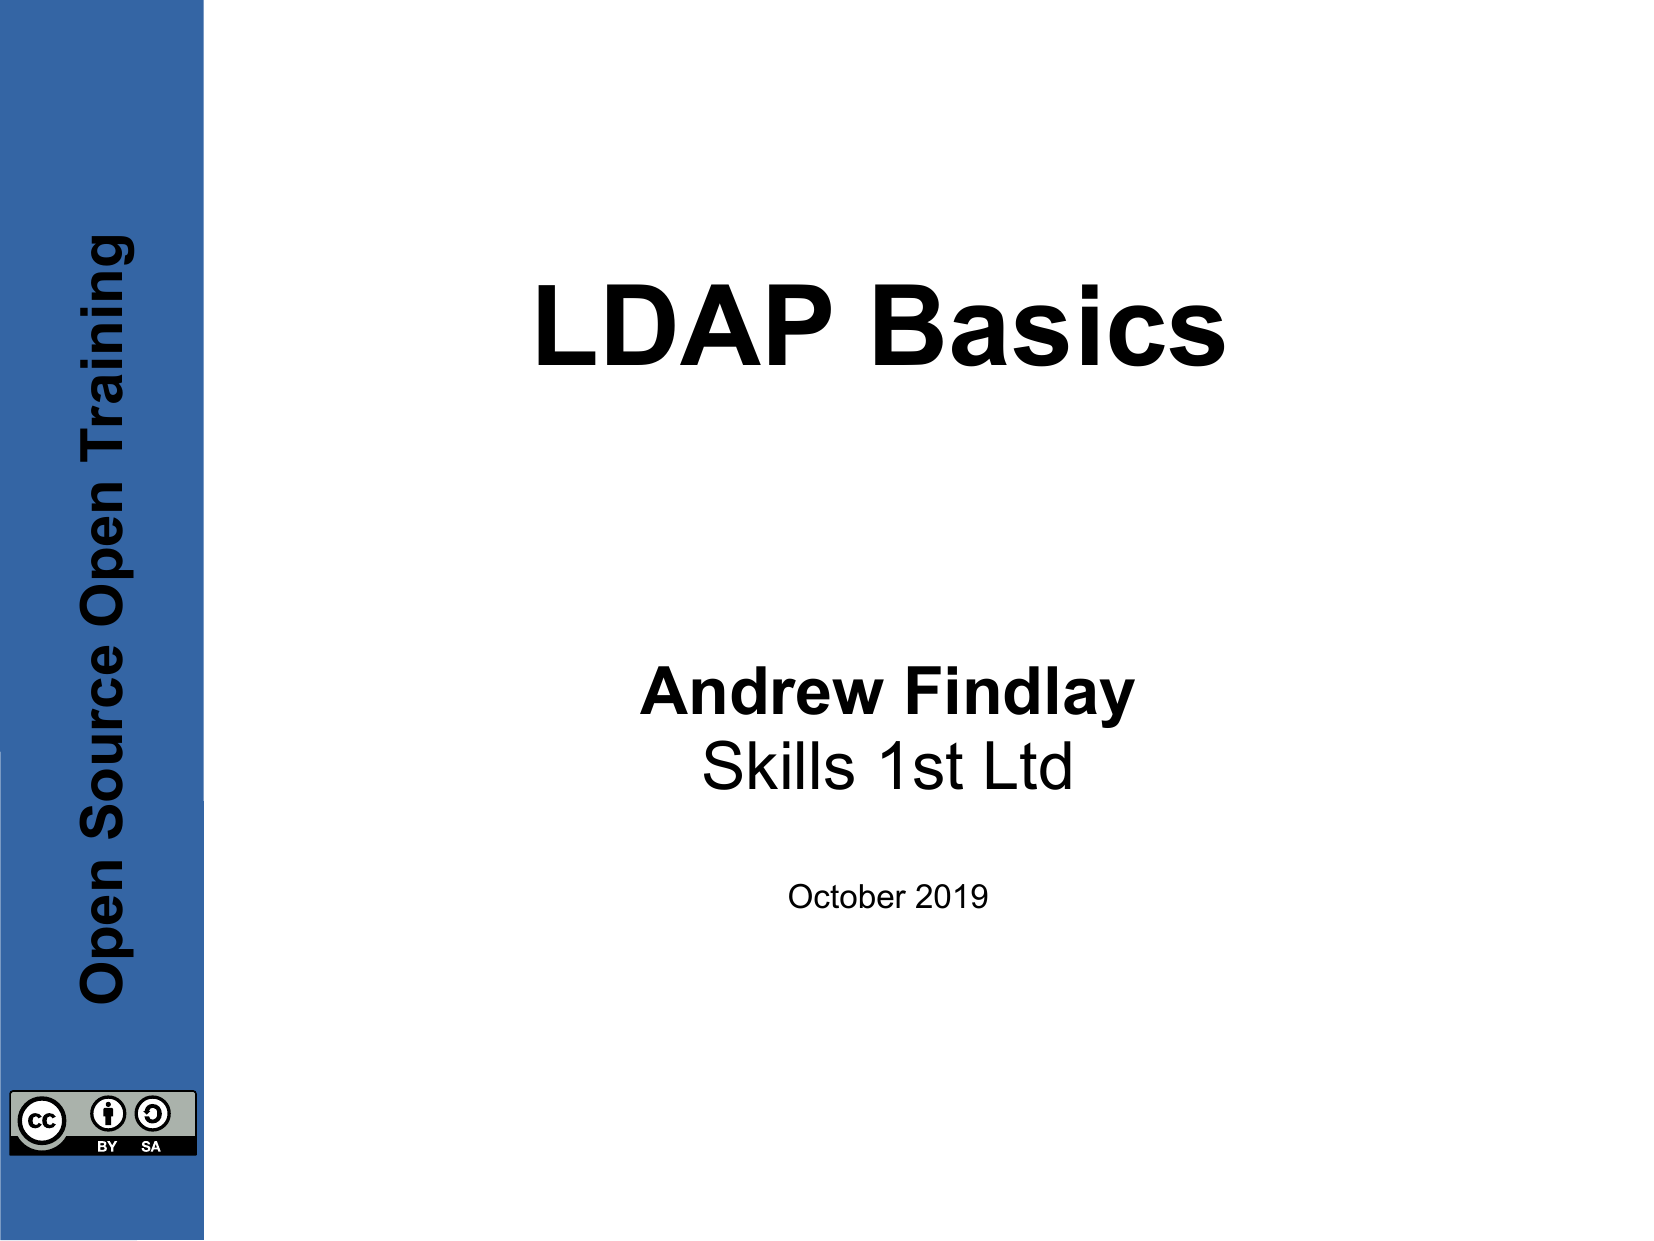

# LDAP Basics
Andrew Findlay
Skills 1st Ltd
October 2019